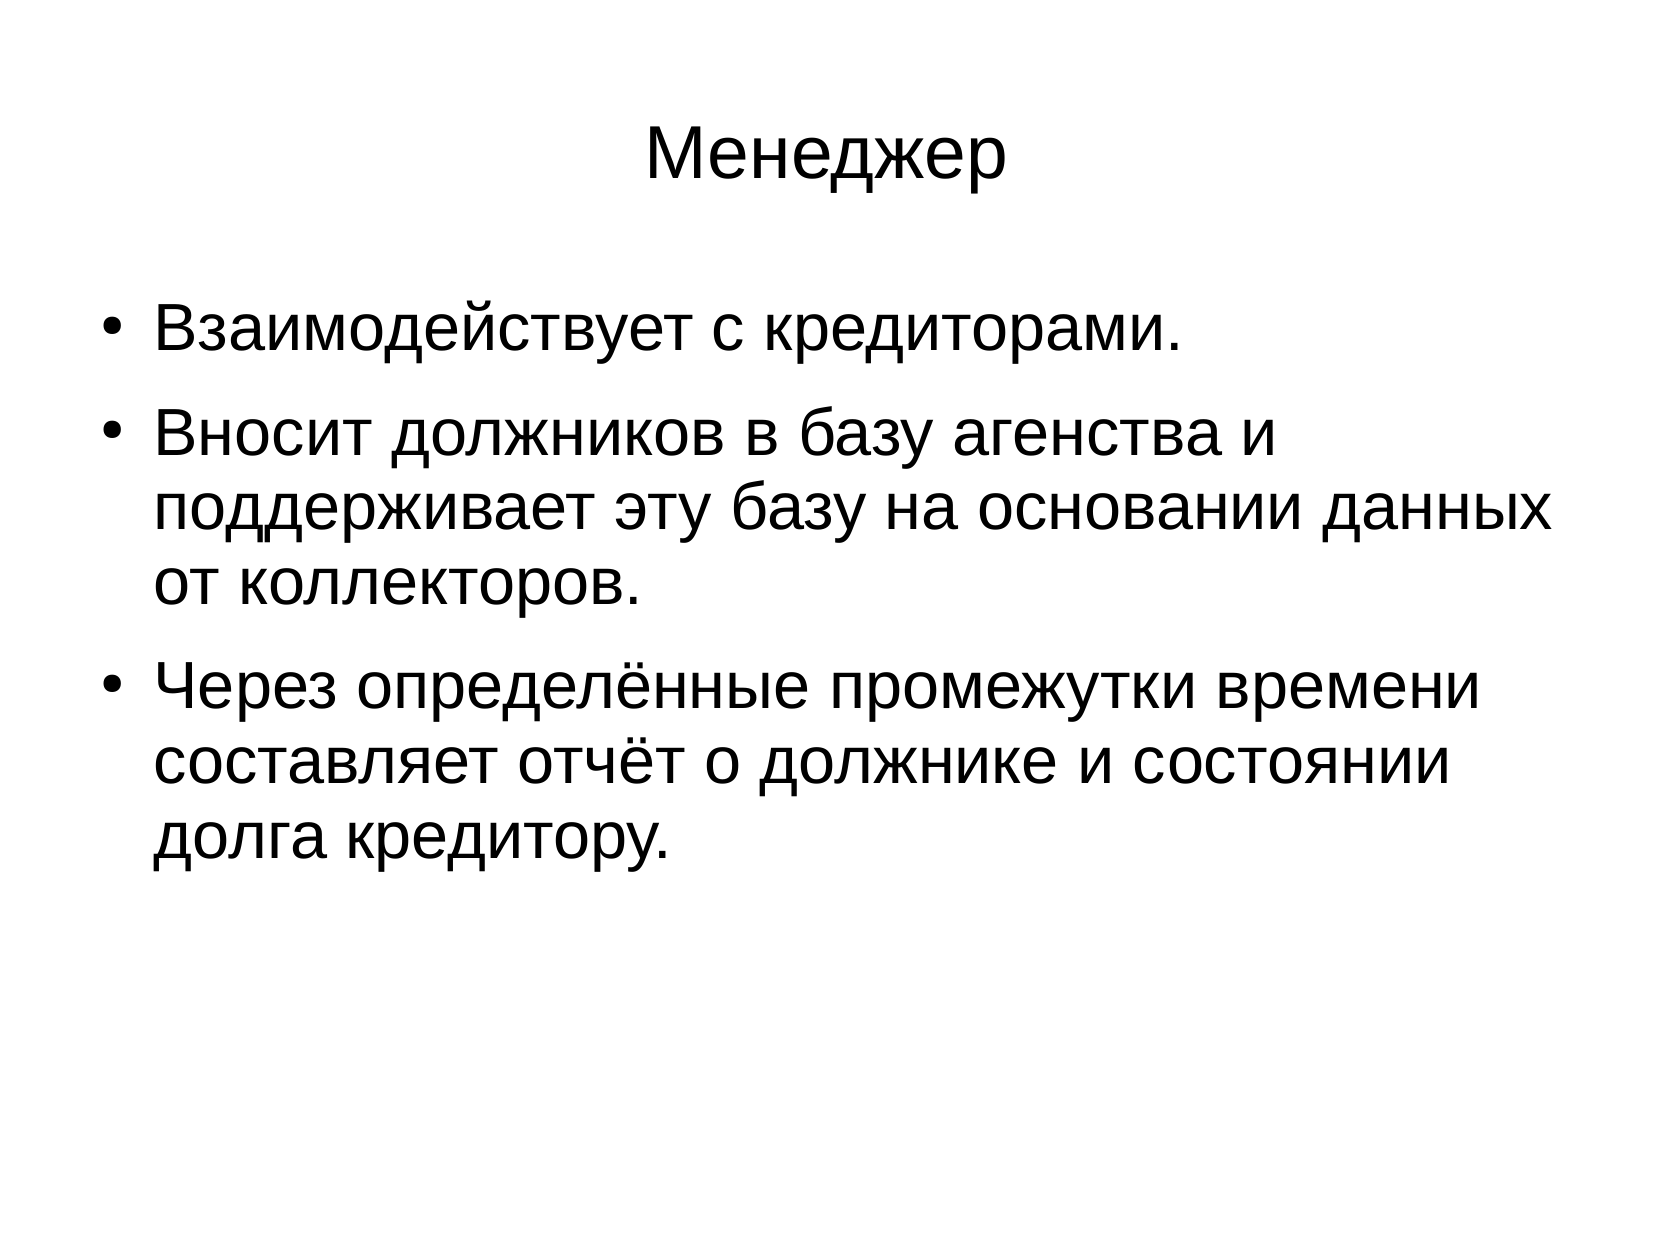

# Менеджер
Взаимодействует с кредиторами.
Вносит должников в базу агенства и поддерживает эту базу на основании данных от коллекторов.
Через определённые промежутки времени составляет отчёт о должнике и состоянии долга кредитору.